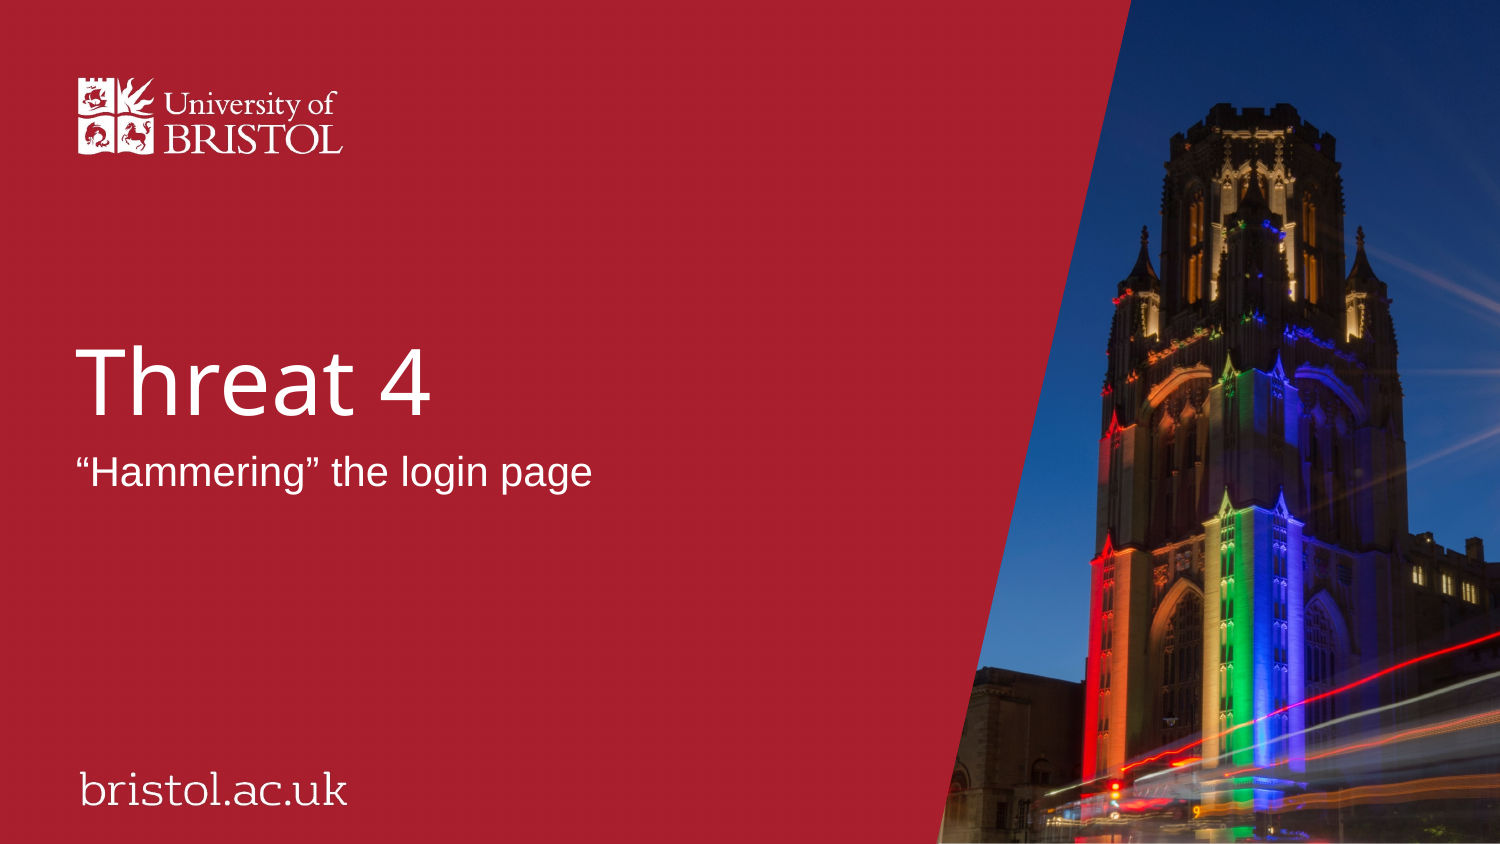

# Threat 4
“Hammering” the login page